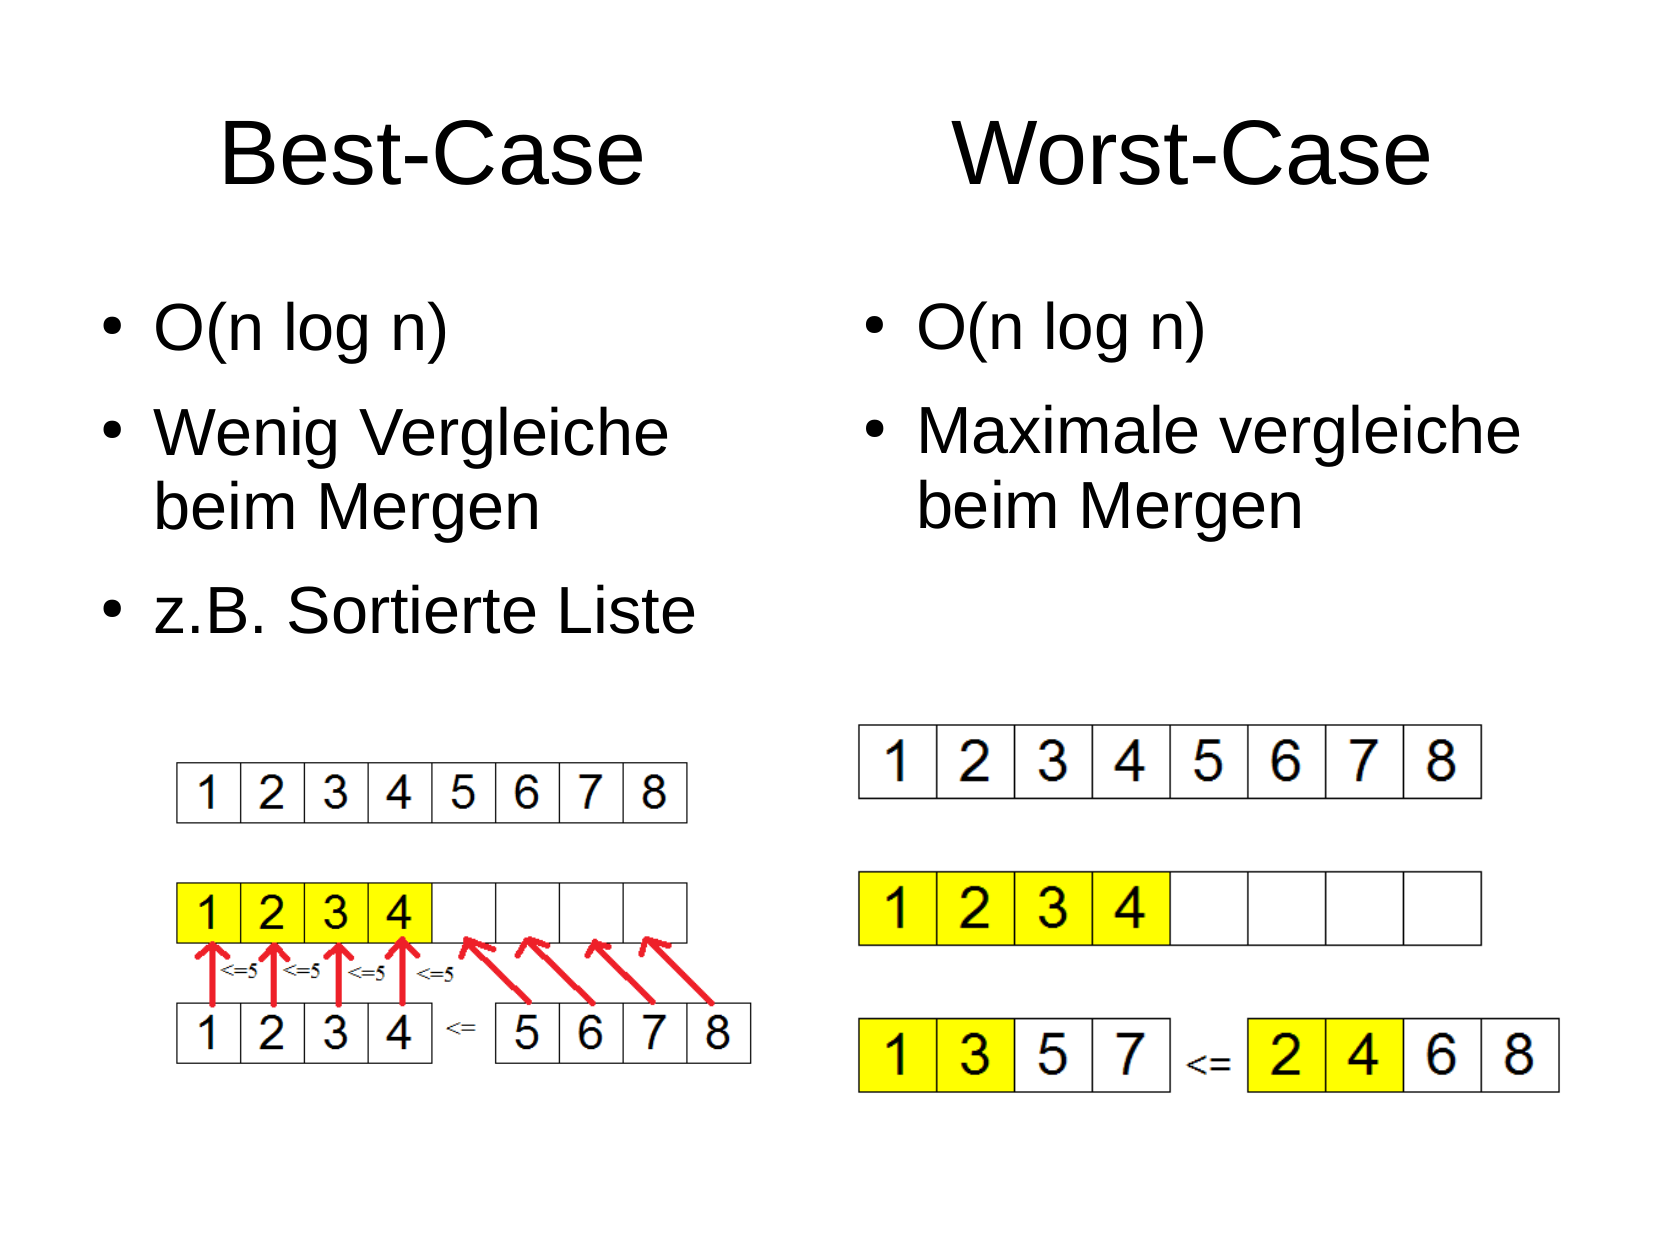

# Best-Case Worst-Case
O(n log n)
Wenig Vergleiche beim Mergen
z.B. Sortierte Liste
O(n log n)
Maximale vergleiche beim Mergen